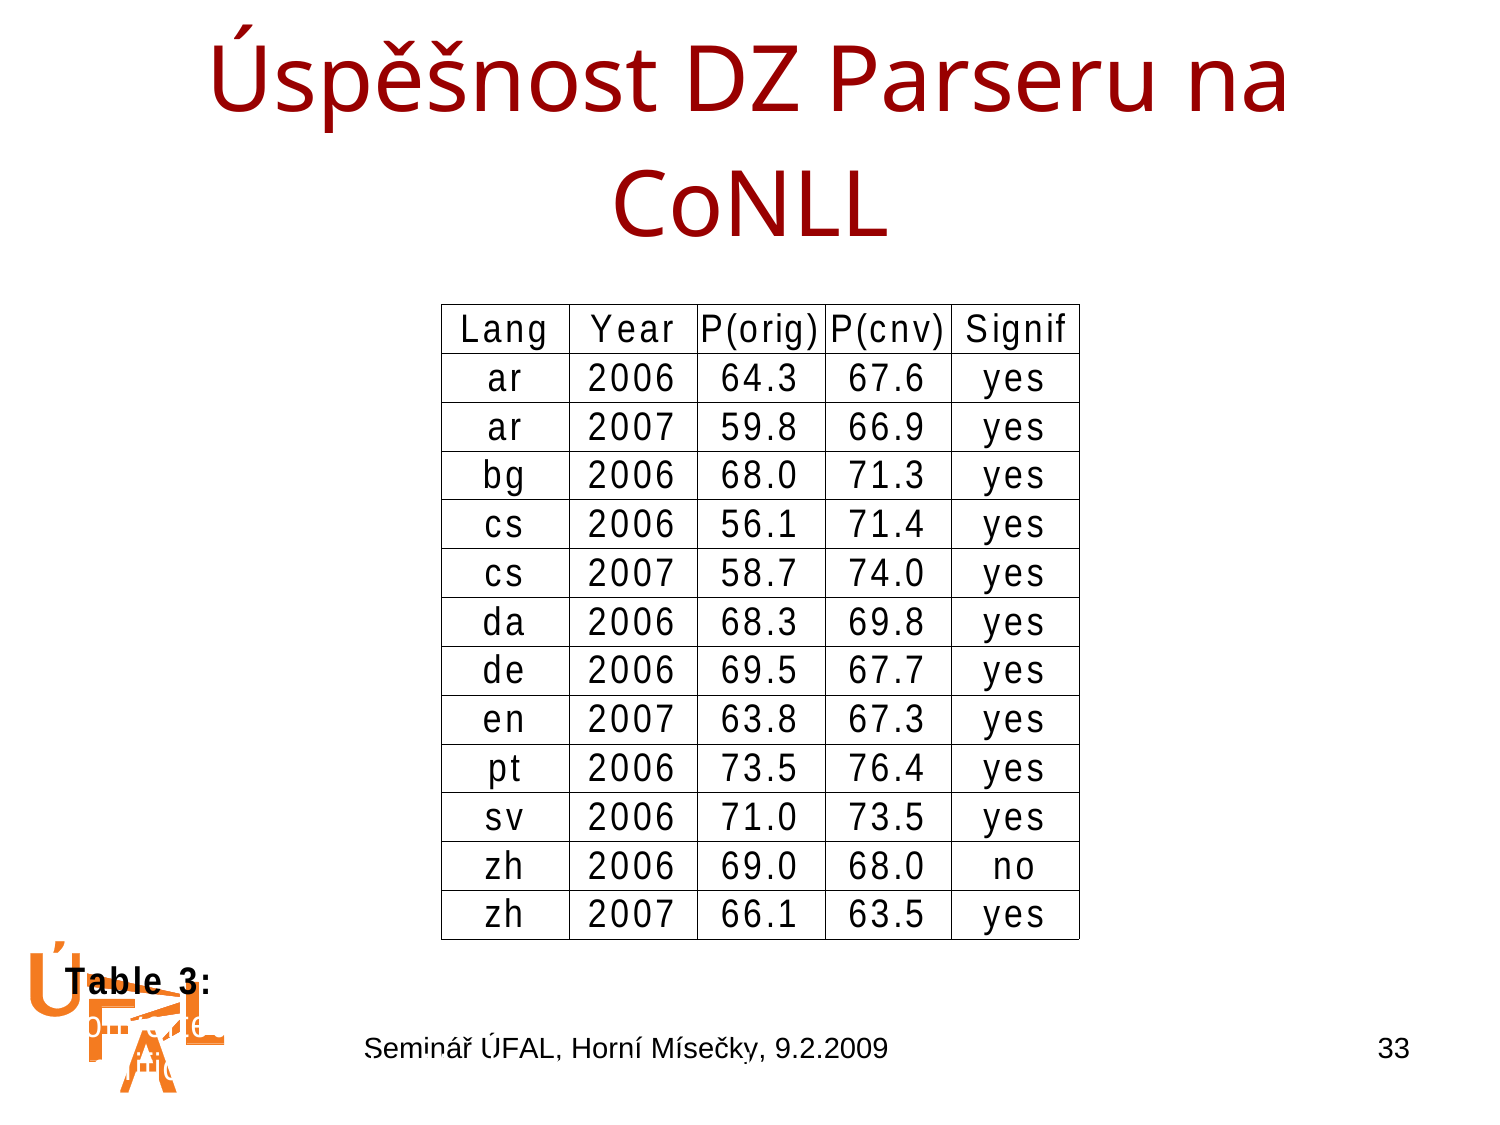

# Úspěšnost DZ Parseru na CoNLL
Seminář ÚFAL, Horní Mísečky, 9.2.2009
33